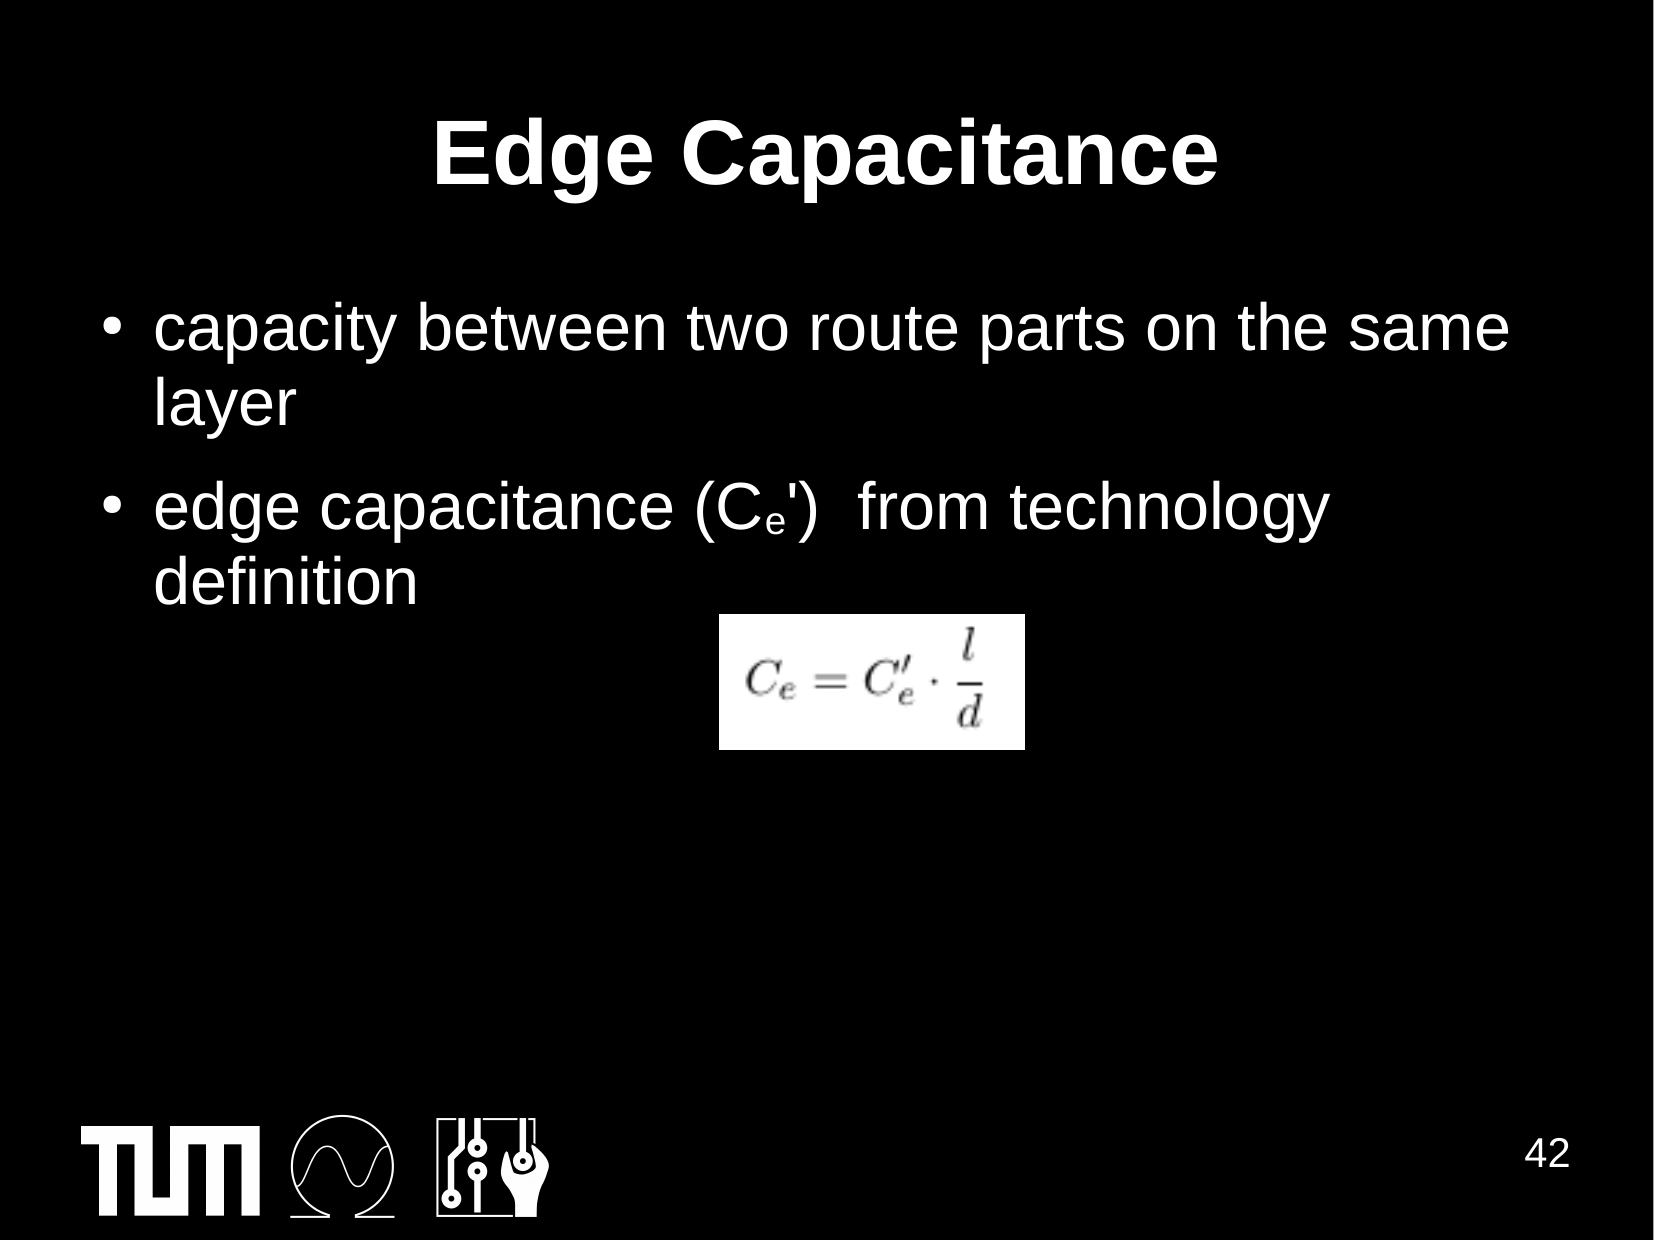

# Edge Capacitance
capacity between two route parts on the same layer
edge capacitance (Ce') from technology definition
42